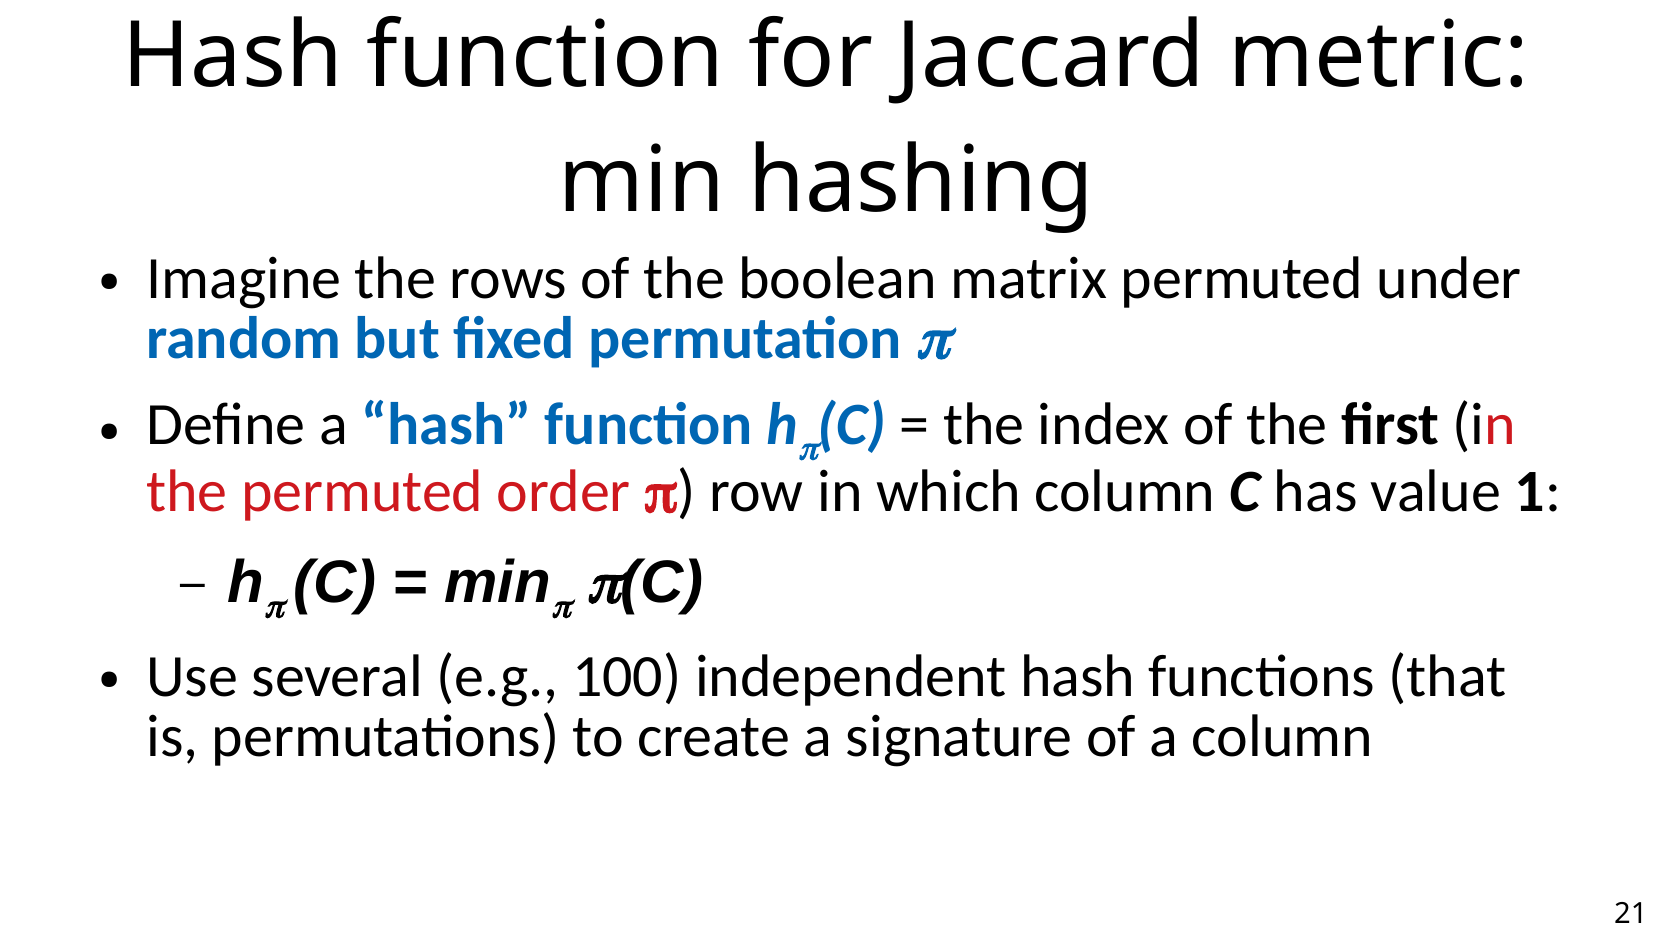

# Hash function for Jaccard metric: min hashing
Imagine the rows of the boolean matrix permuted under random but fixed permutation 
Define a “hash” function h(C) = the index of the first (in the permuted order ) row in which column C has value 1:
h (C) = min (C)
Use several (e.g., 100) independent hash functions (that is, permutations) to create a signature of a column
21